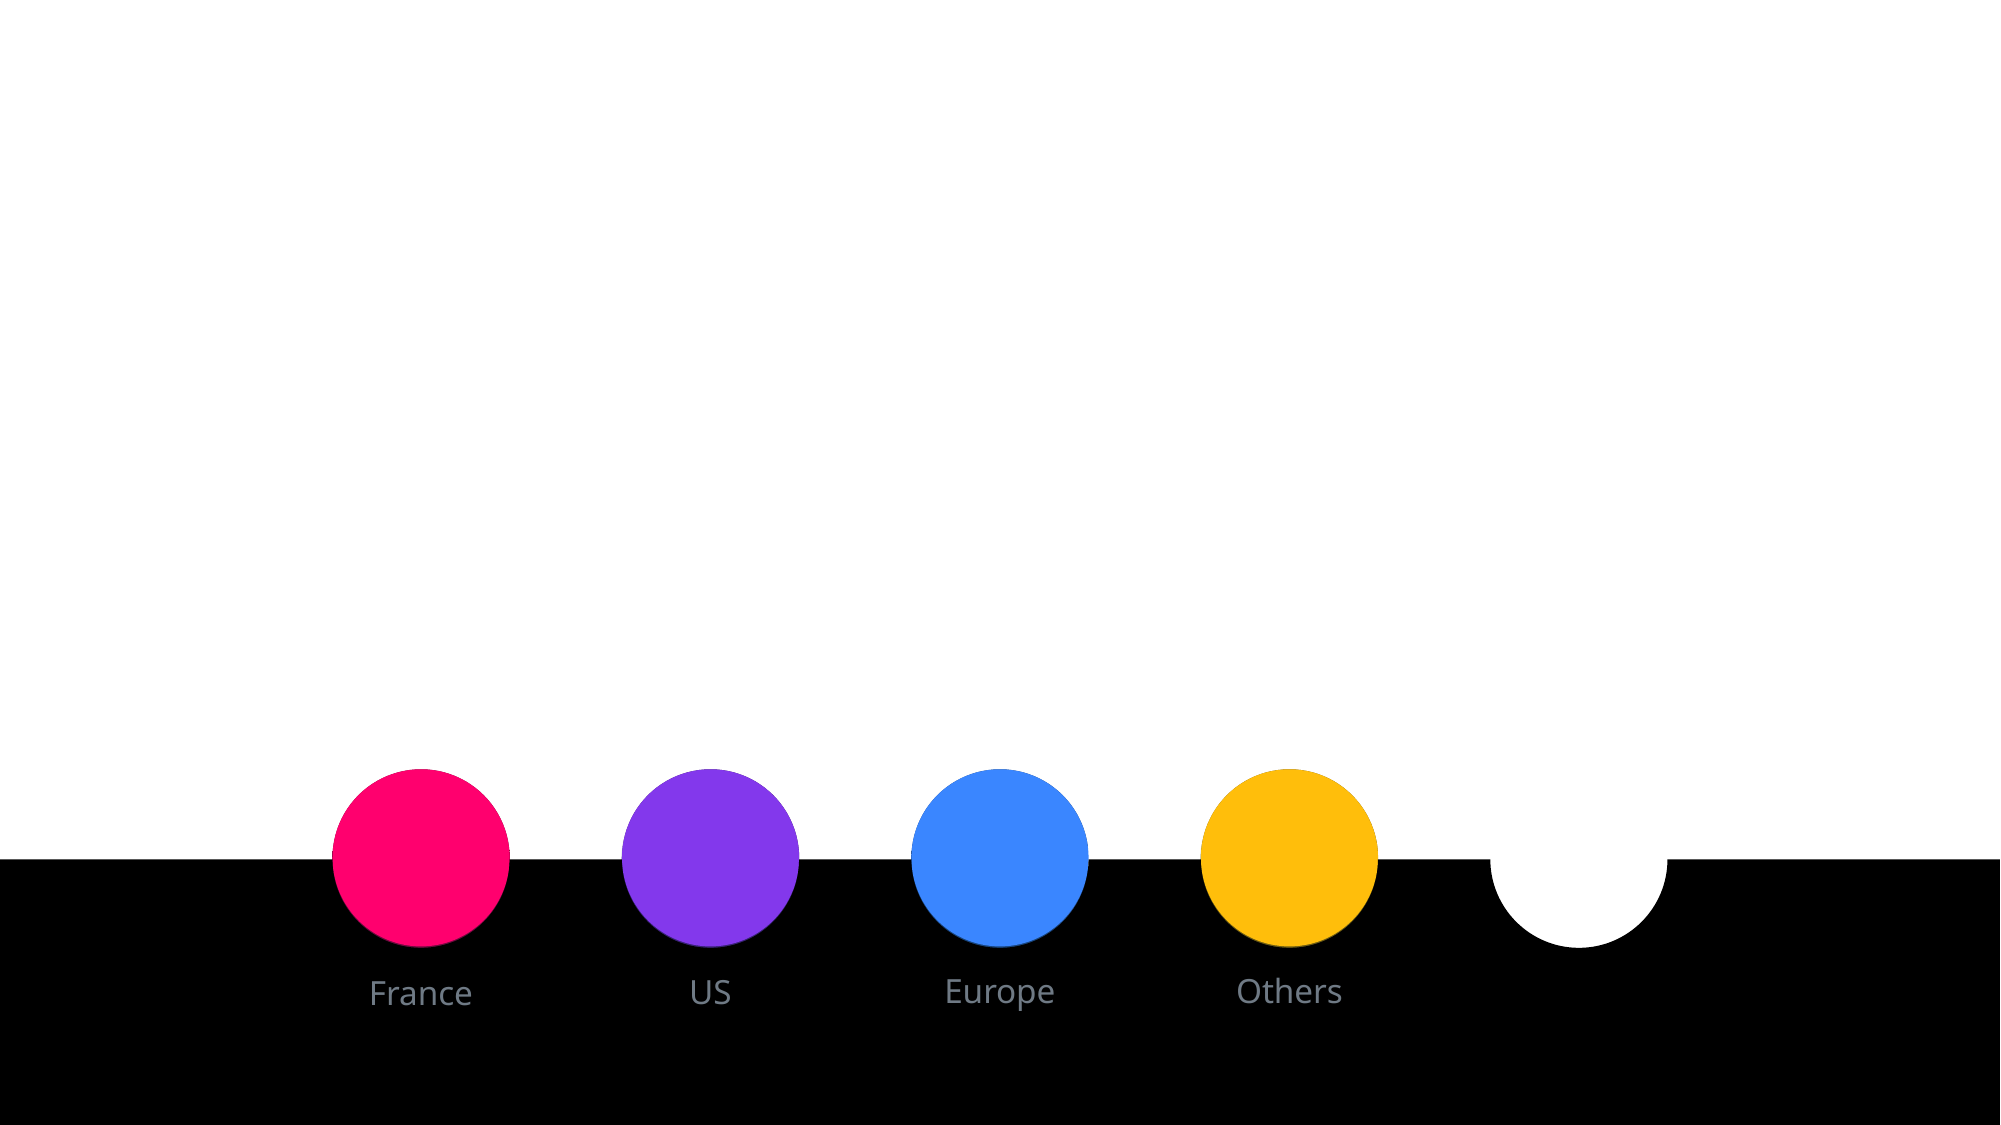

Distribution of movie nationalities in 1986
90%
40%
55%
30%
Others
Europe
US
France